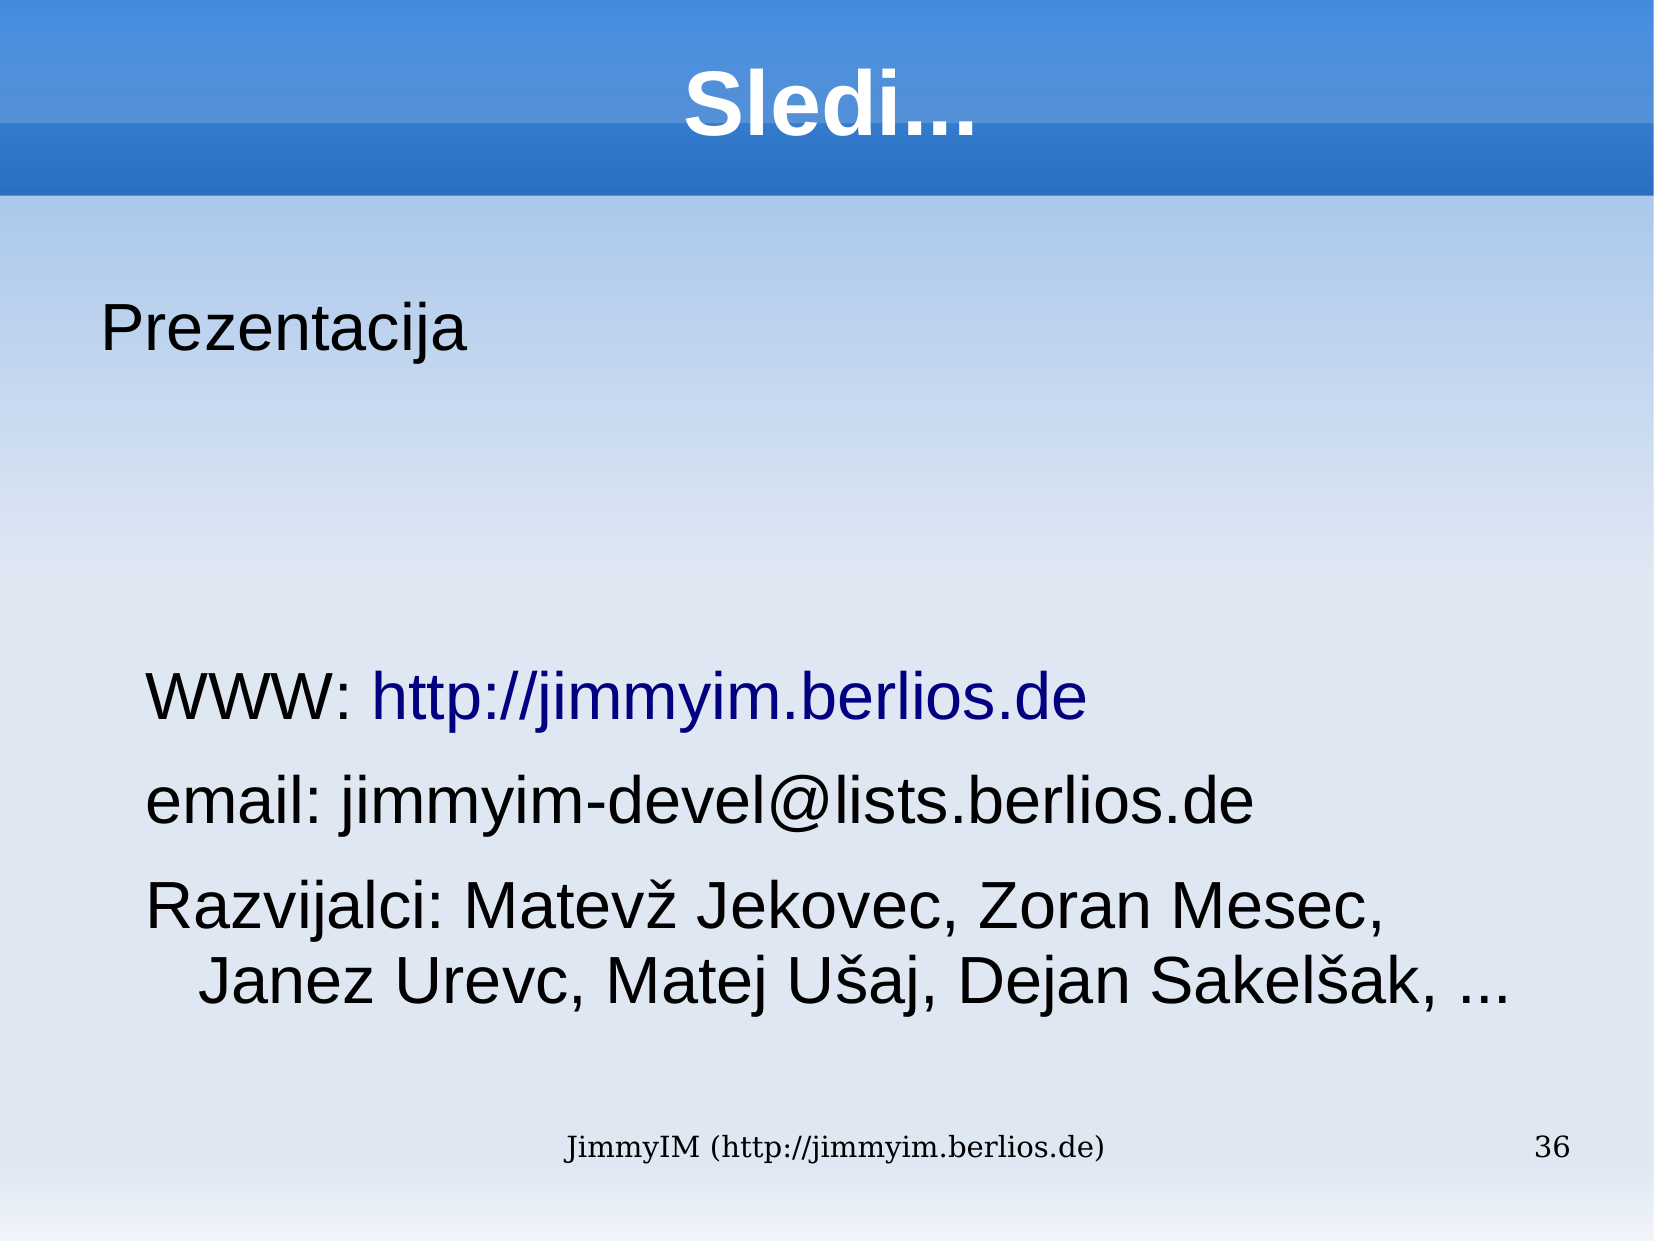

# Sledi...
Prezentacija
WWW: http://jimmyim.berlios.de
email: jimmyim-devel@lists.berlios.de
Razvijalci: Matevž Jekovec, Zoran Mesec, Janez Urevc, Matej Ušaj, Dejan Sakelšak, ...
JimmyIM (http://jimmyim.berlios.de)
36